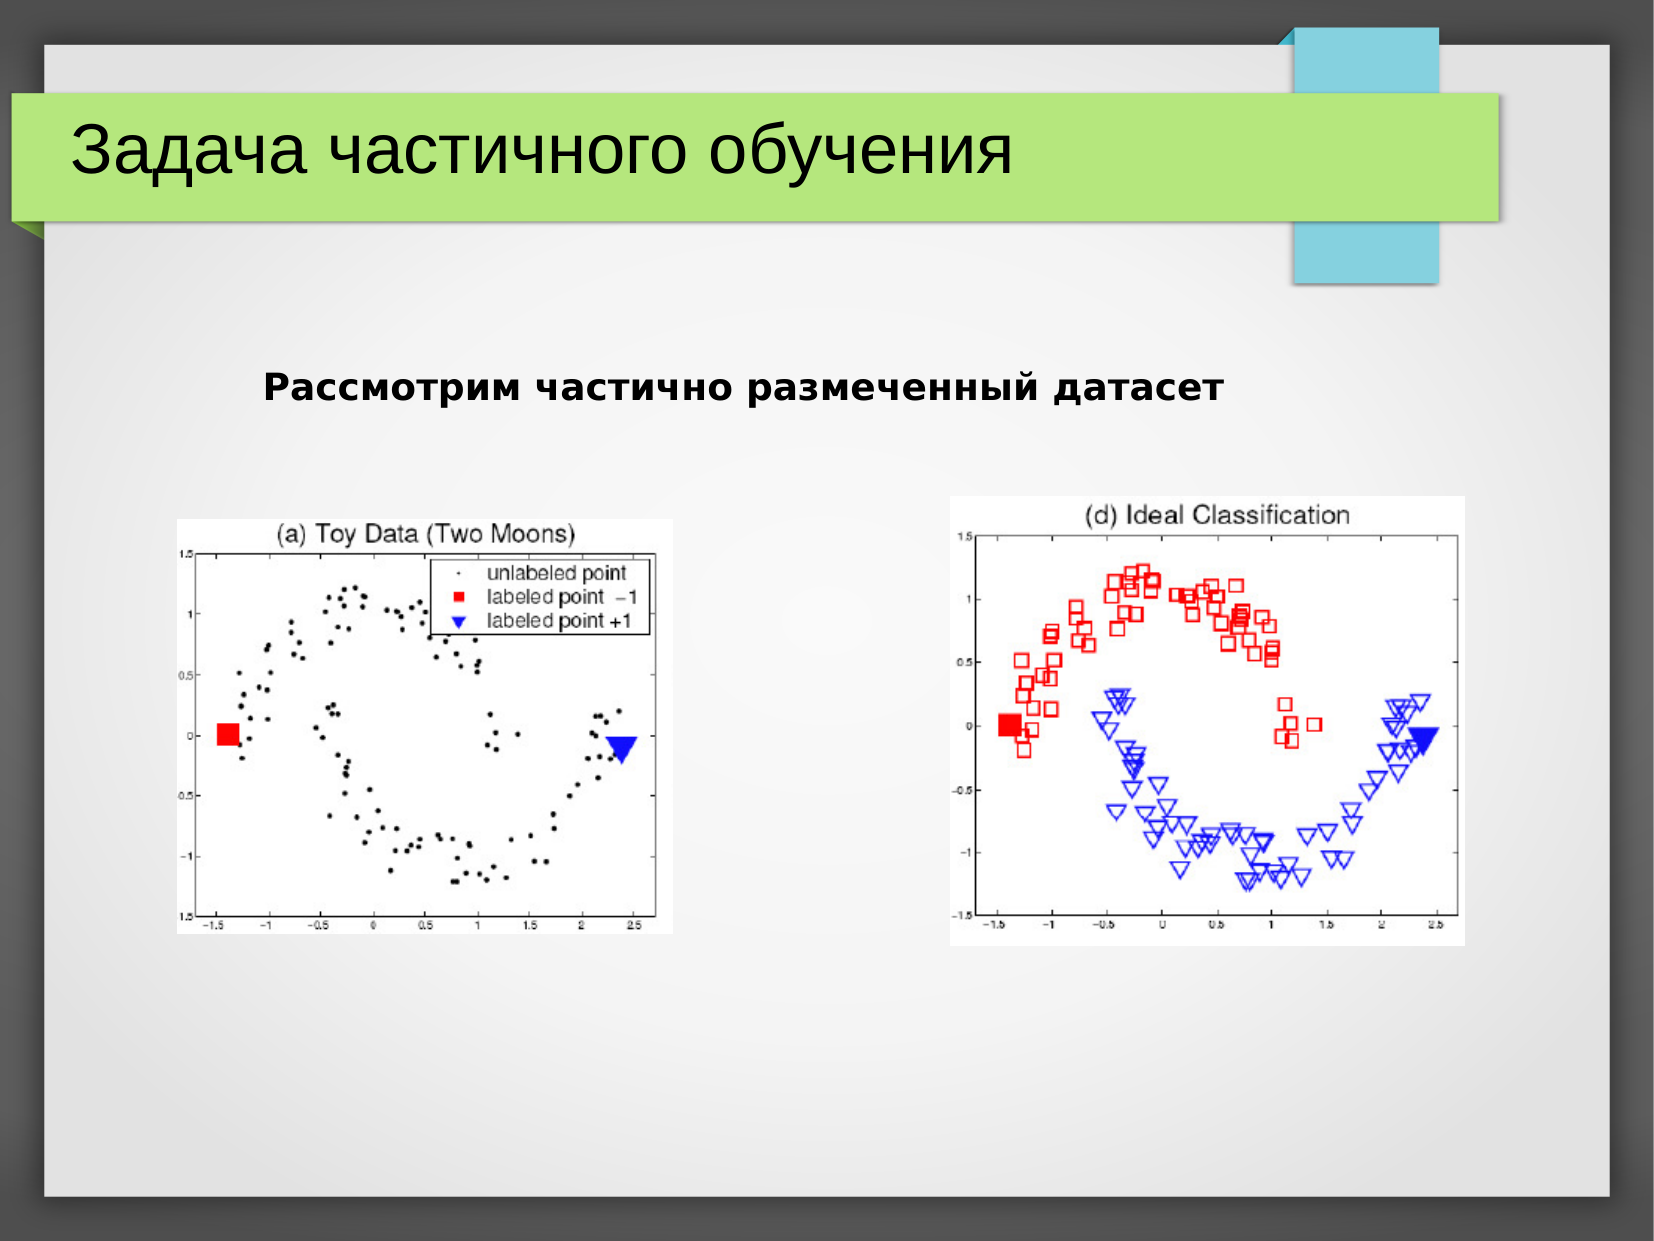

# Задача частичного обучения
Рассмотрим частично размеченный датасет